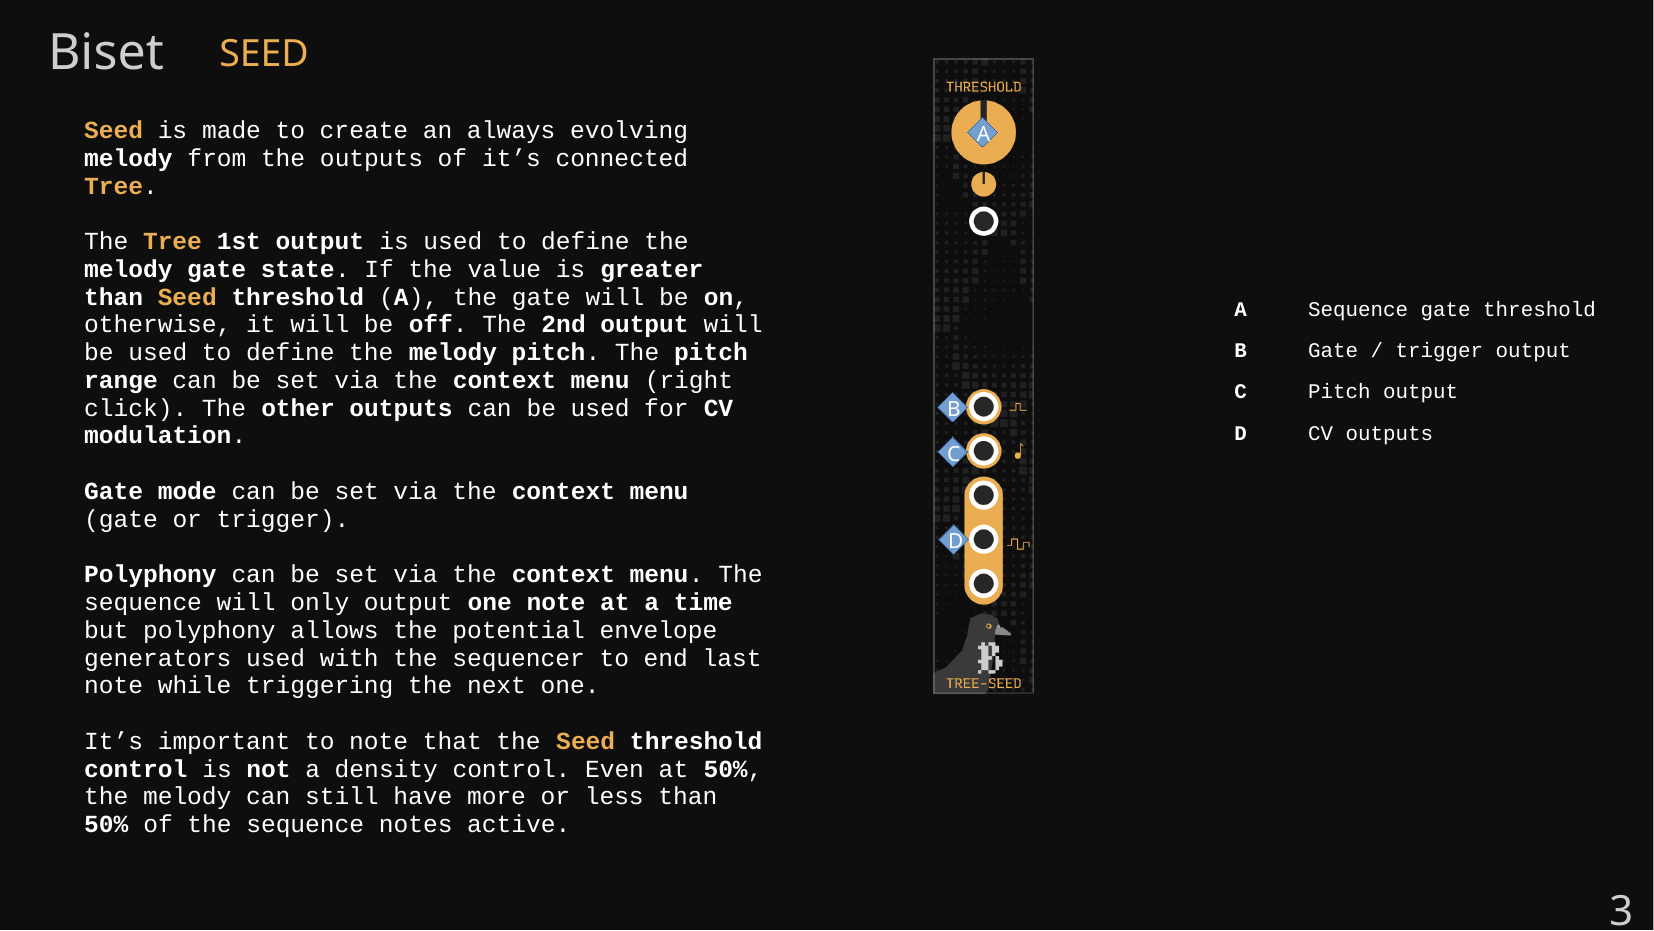

# Biset
SEED
A
Seed is made to create an always evolving melody from the outputs of it’s connected Tree.
The Tree 1st output is used to define the melody gate state. If the value is greater than Seed threshold (A), the gate will be on, otherwise, it will be off. The 2nd output will be used to define the melody pitch. The pitch range can be set via the context menu (right click). The other outputs can be used for CV modulation.
Gate mode can be set via the context menu (gate or trigger).
Polyphony can be set via the context menu. The sequence will only output one note at a time but polyphony allows the potential envelope generators used with the sequencer to end last note while triggering the next one.
It’s important to note that the Seed threshold control is not a density control. Even at 50%, the melody can still have more or less than 50% of the sequence notes active.
A	Sequence gate threshold
B	Gate / trigger output
C	Pitch output
D	CV outputs
B
C
D
3